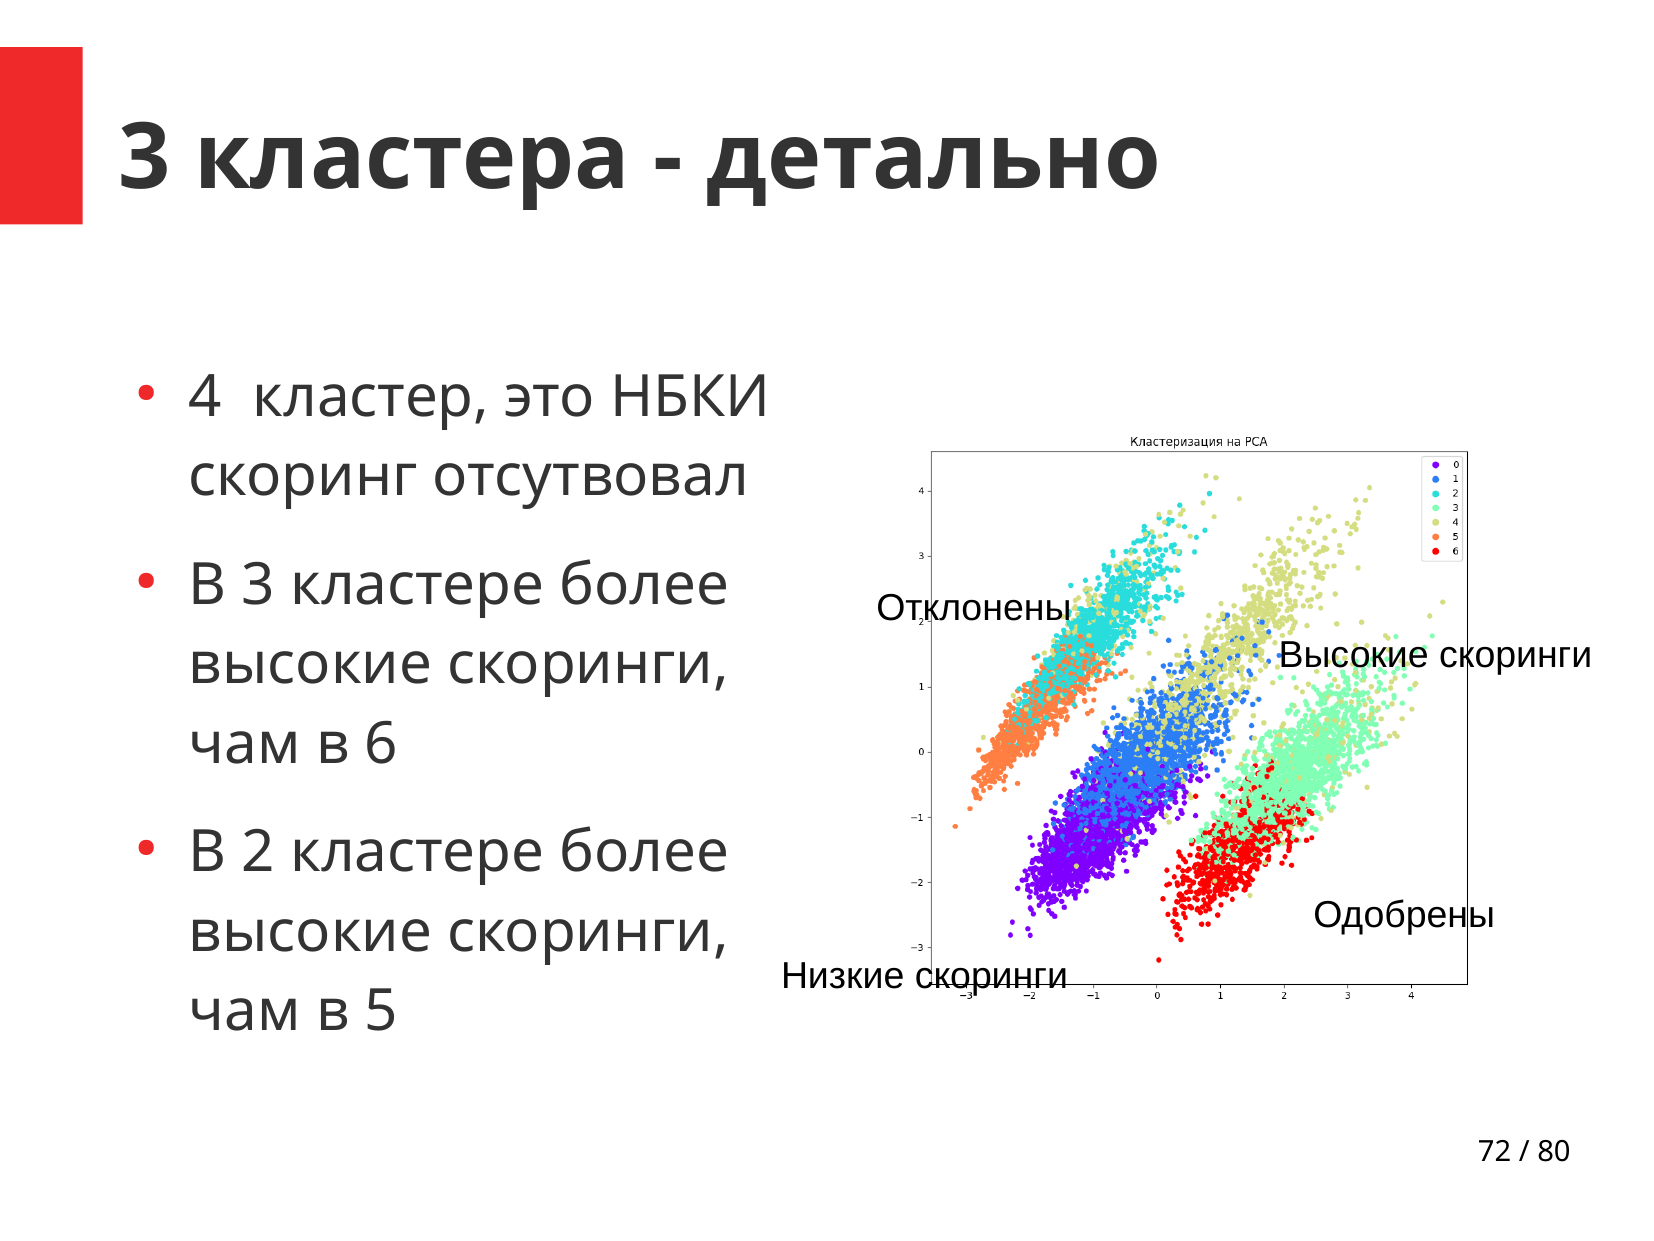

# 3 кластера - детально
4 кластер, это НБКИ скоринг отсутвовал
В 3 кластере более высокие скоринги, чам в 6
В 2 кластере более высокие скоринги, чам в 5
Отклонены
Высокие скоринги
Одобрены
Низкие скоринги
72